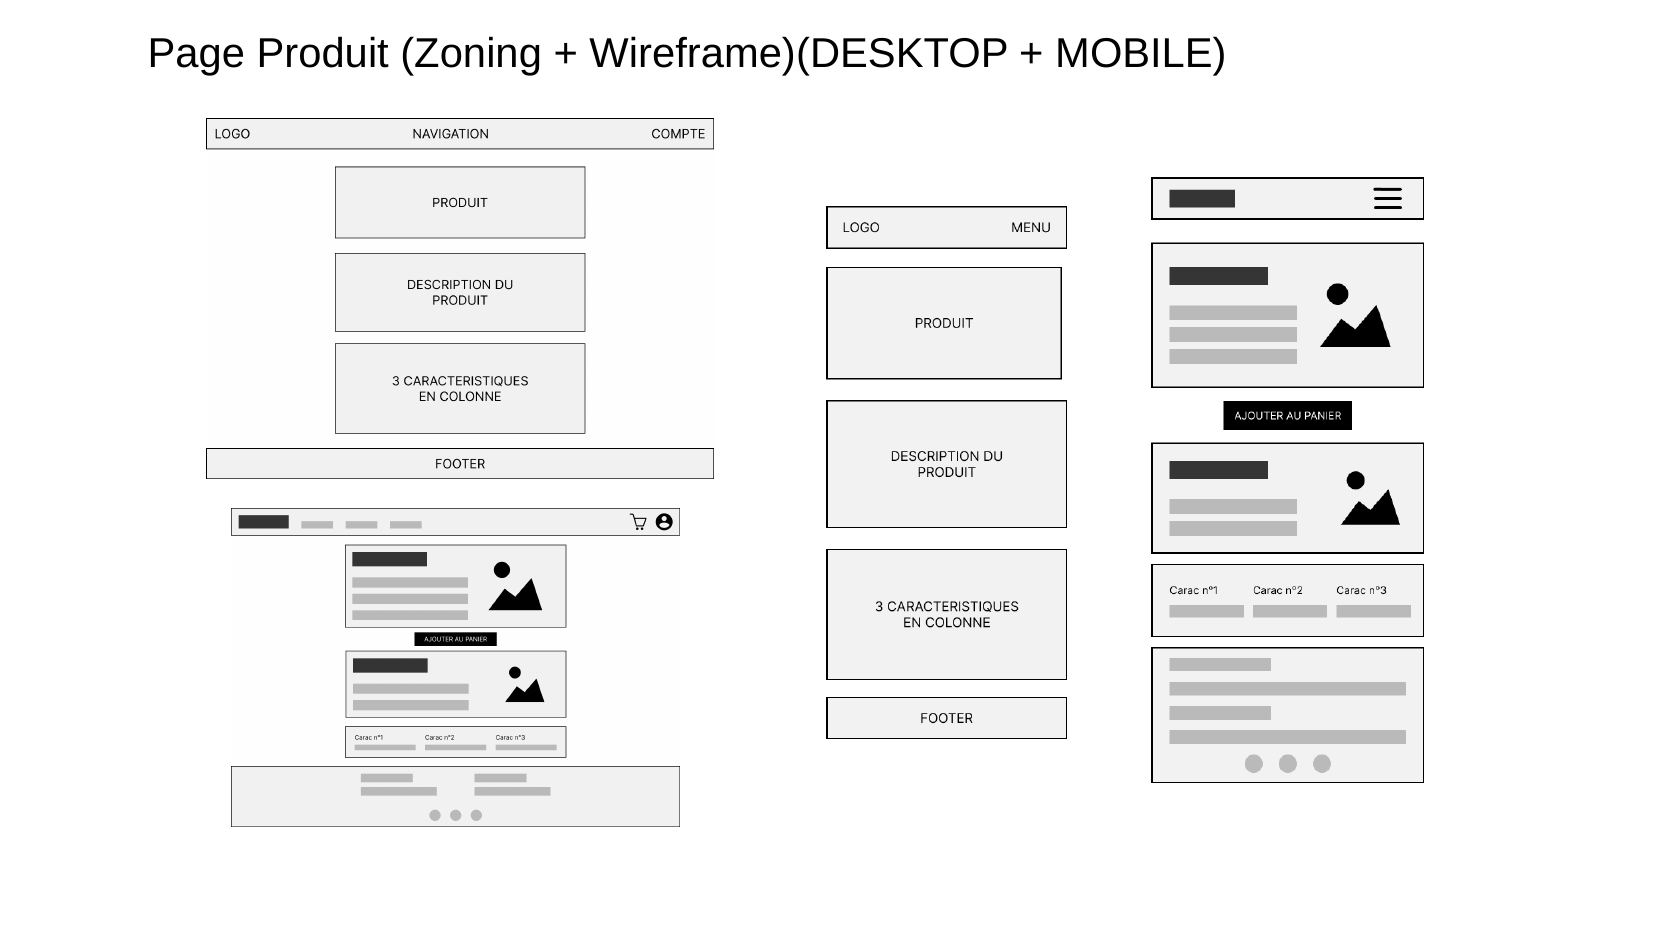

# Page Produit (Zoning + Wireframe)(DESKTOP + MOBILE)